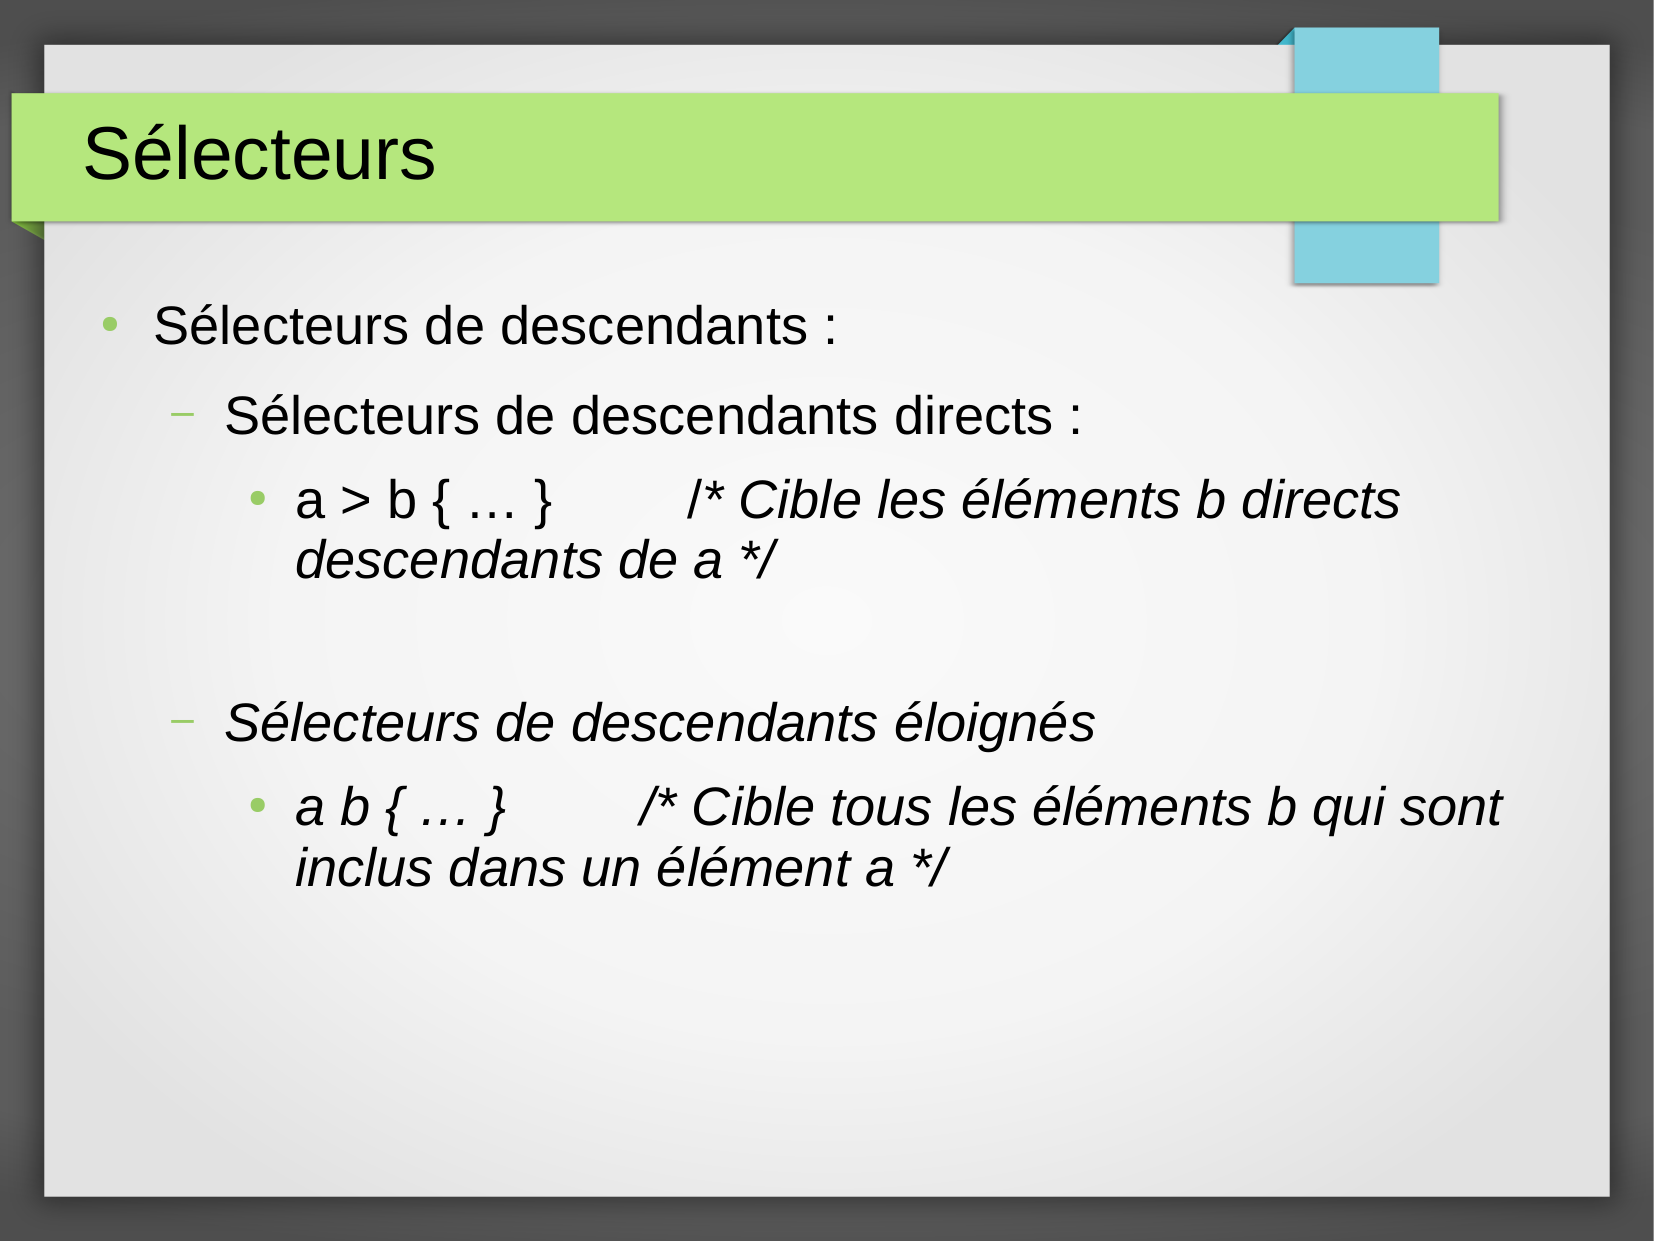

# Sélecteurs
Sélecteurs de descendants :
Sélecteurs de descendants directs :
a > b { … } /* Cible les éléments b directs descendants de a */
Sélecteurs de descendants éloignés
a b { … } /* Cible tous les éléments b qui sont inclus dans un élément a */